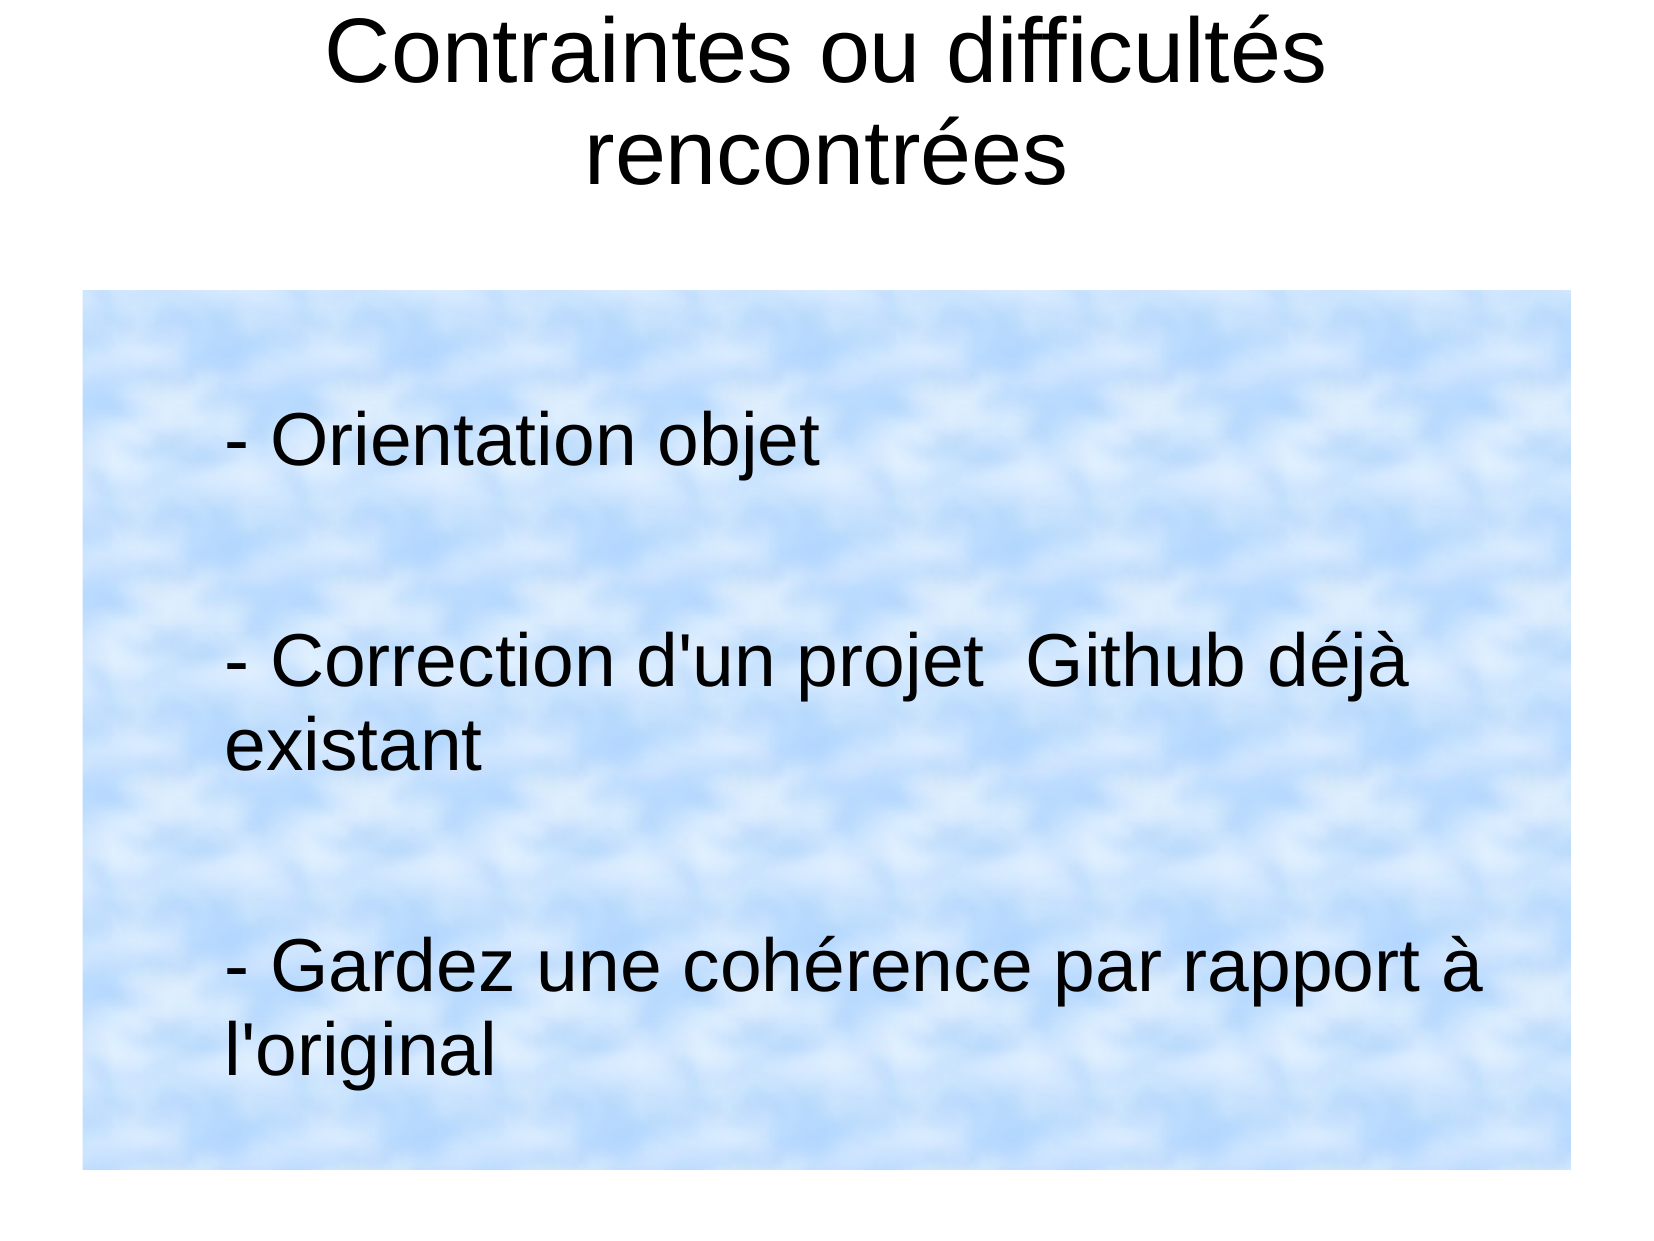

# Contraintes ou difficultés rencontrées
- Orientation objet
- Correction d'un projet Github déjà existant
- Gardez une cohérence par rapport à l'original